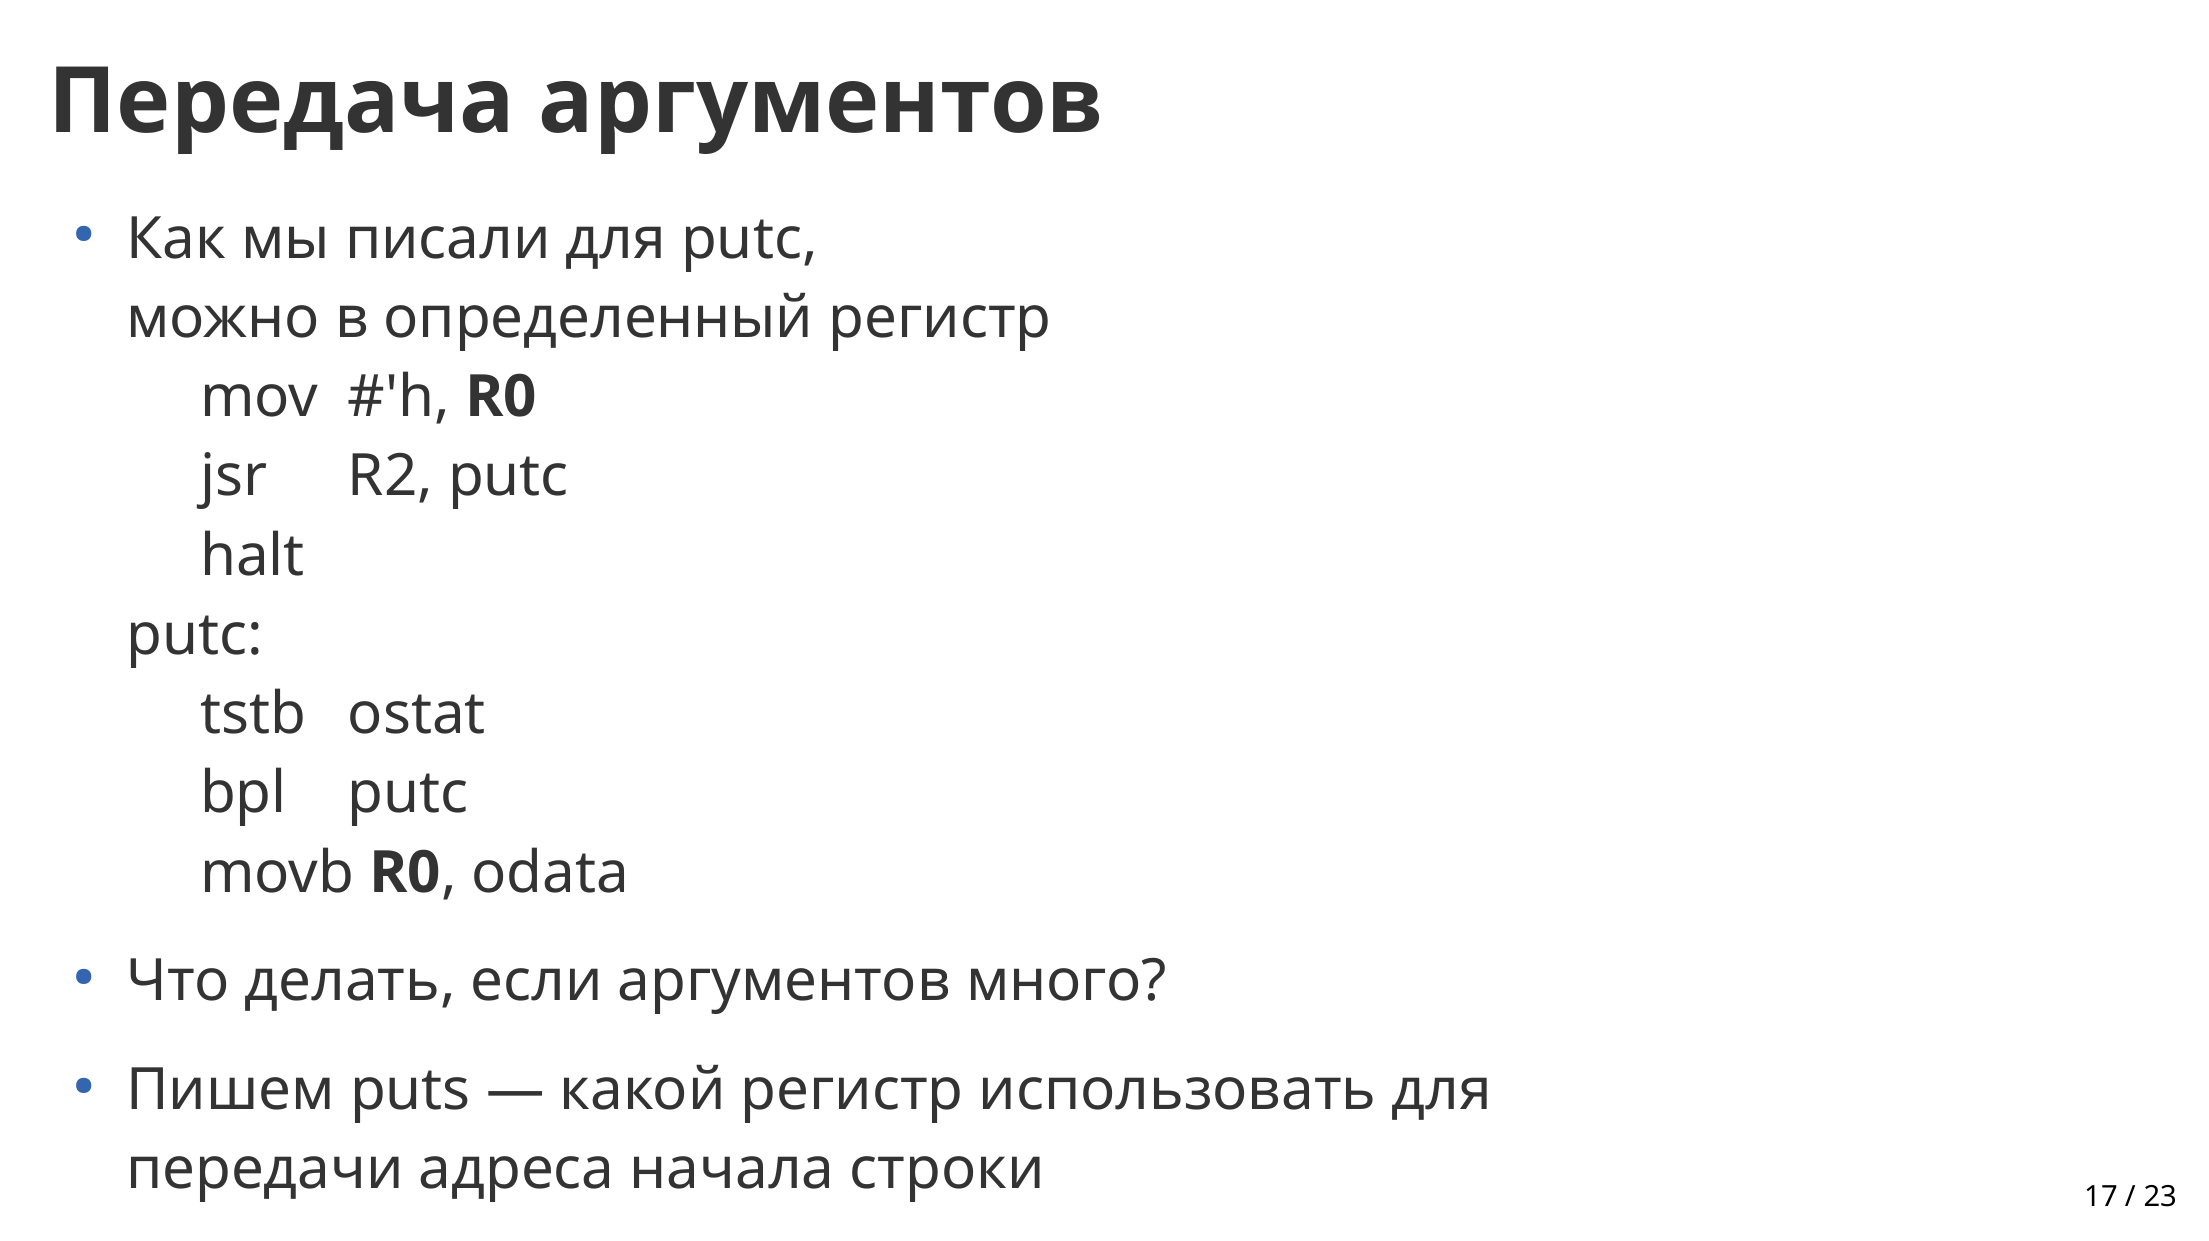

# Передача аргументов
Как мы писали для putc,
можно в определенный регистр
	mov 	#'h, R0
	jsr 	R2, putc
	halt
putc:
	tstb 	ostat
	bpl 	putc
	movb R0, odata
Что делать, если аргументов много?
Пишем puts — какой регистр использовать для передачи адреса начала строки
17